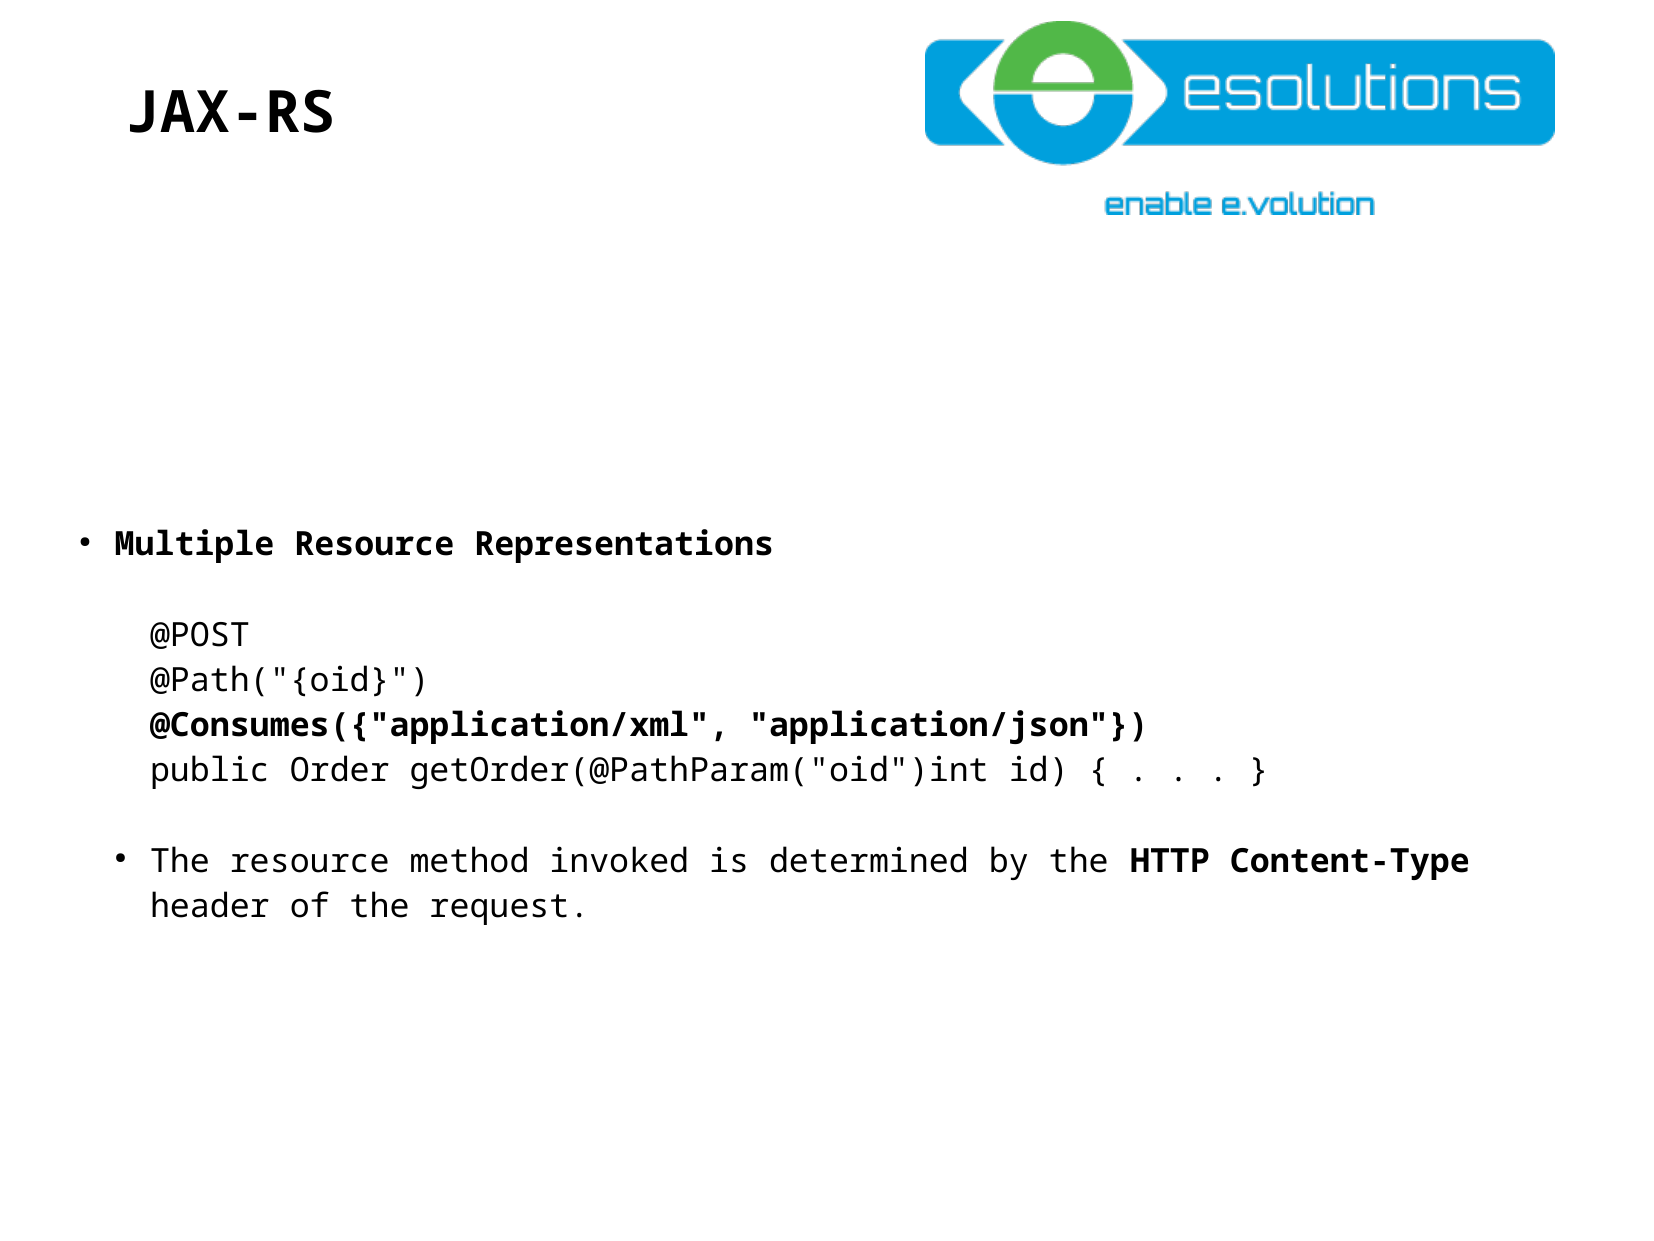

JAX-RS
# Multiple Resource Representations
@POST
@Path("{oid}")
@Consumes({"application/xml", "application/json"})
public Order getOrder(@PathParam("oid")int id) { . . . }
The resource method invoked is determined by the HTTP Content-Type header of the request.